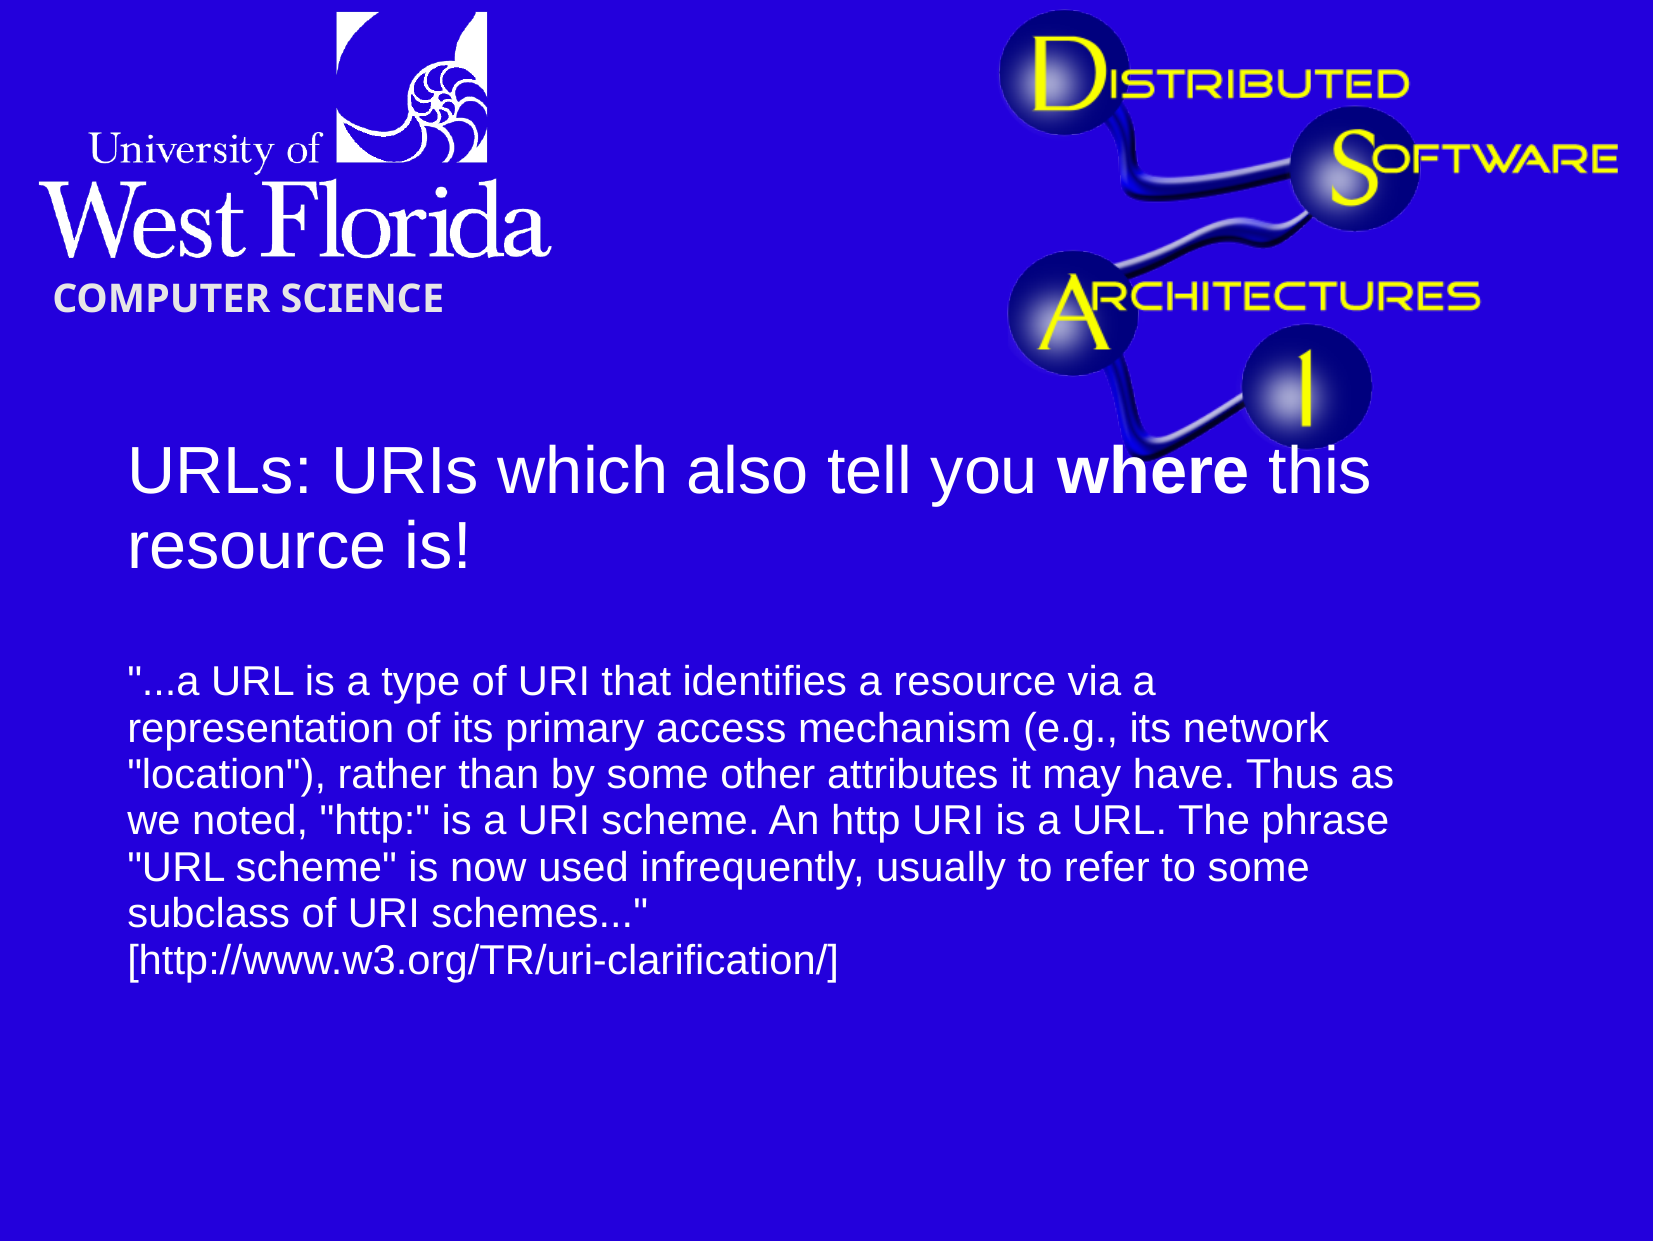

COMPUTER SCIENCE
URLs: URIs which also tell you where this resource is!
"...a URL is a type of URI that identifies a resource via a representation of its primary access mechanism (e.g., its network "location"), rather than by some other attributes it may have. Thus as we noted, "http:" is a URI scheme. An http URI is a URL. The phrase "URL scheme" is now used infrequently, usually to refer to some subclass of URI schemes..."
[http://www.w3.org/TR/uri-clarification/]